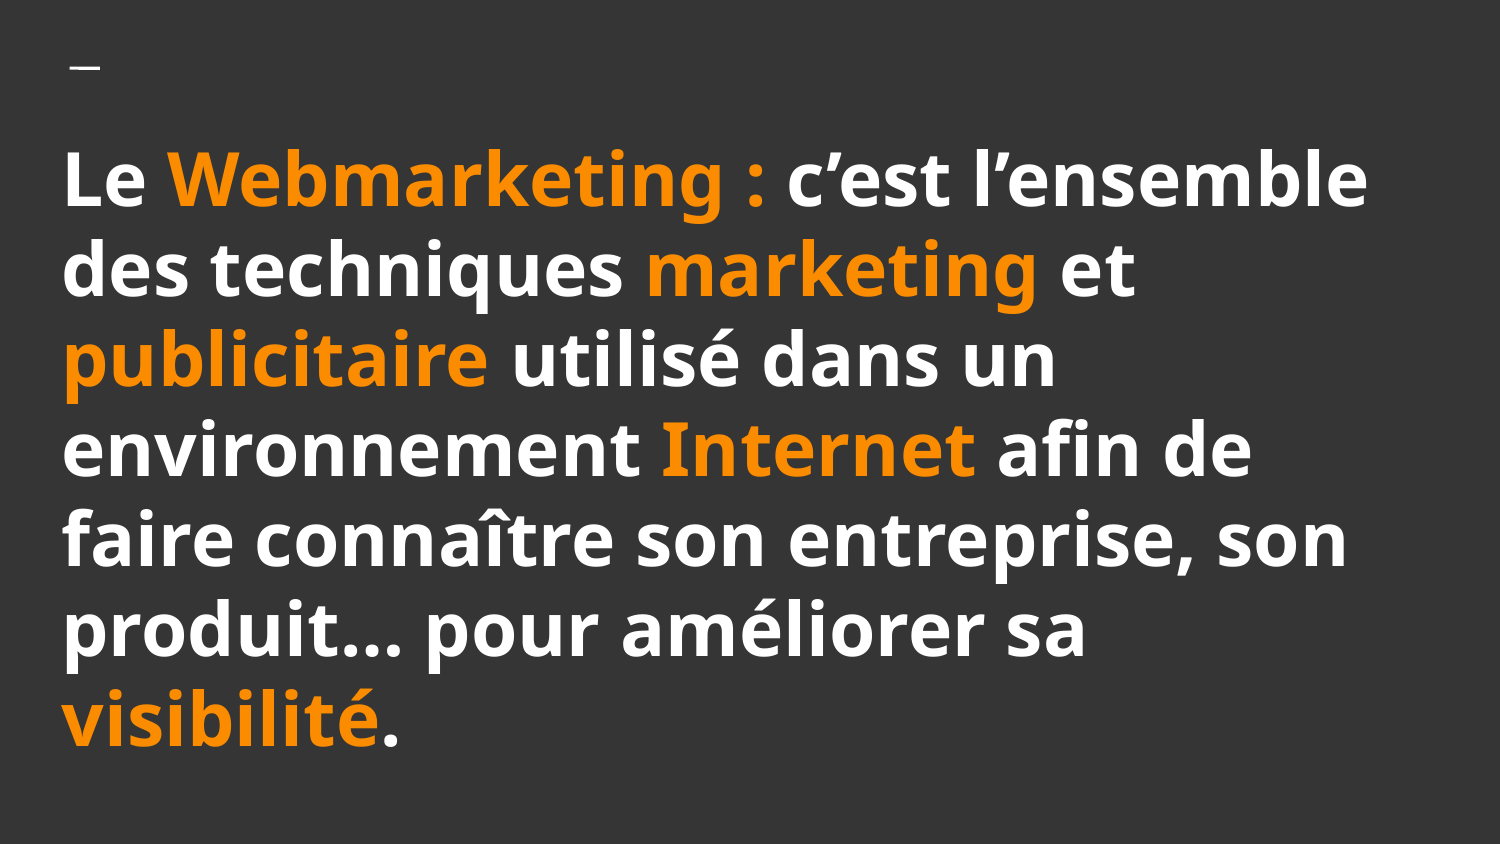

# Le Webmarketing : c’est l’ensemble des techniques marketing et publicitaire utilisé dans un environnement Internet afin de faire connaître son entreprise, son produit… pour améliorer sa visibilité.